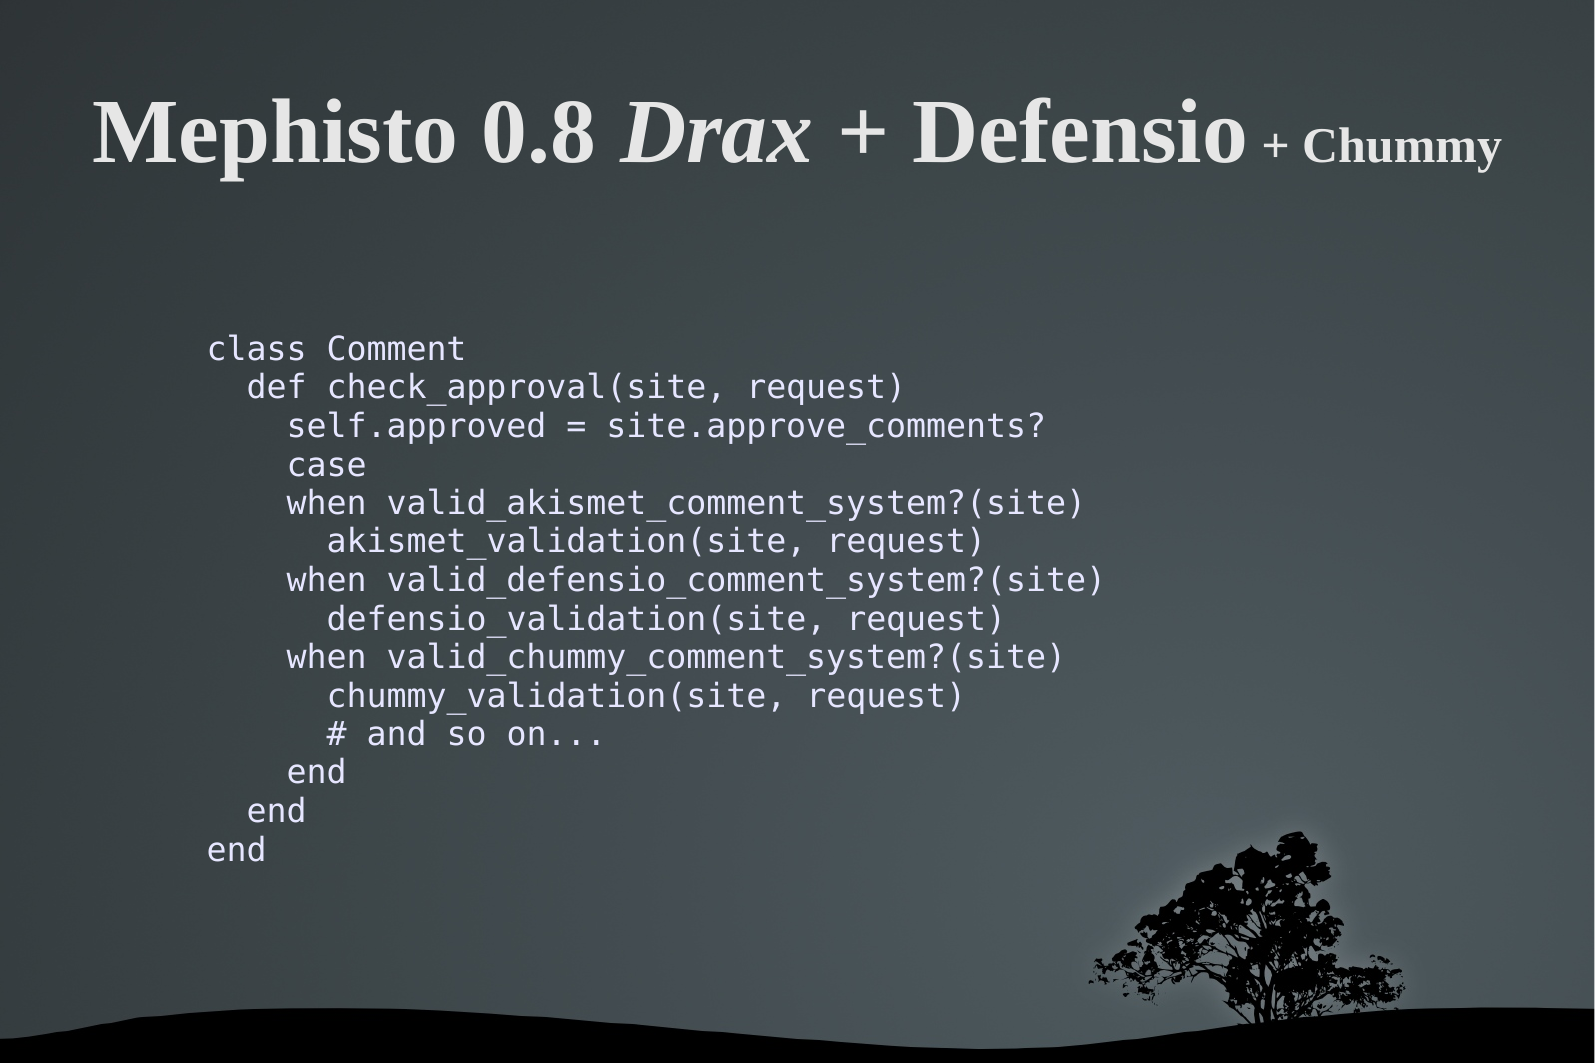

# Mephisto 0.8 Drax + Defensio + Chummy
class Comment
 def check_approval(site, request)
 self.approved = site.approve_comments?
 case
 when valid_akismet_comment_system?(site)
 akismet_validation(site, request)
 when valid_defensio_comment_system?(site)
 defensio_validation(site, request)
 when valid_chummy_comment_system?(site)
 chummy_validation(site, request)
 # and so on...
 end
 end
end